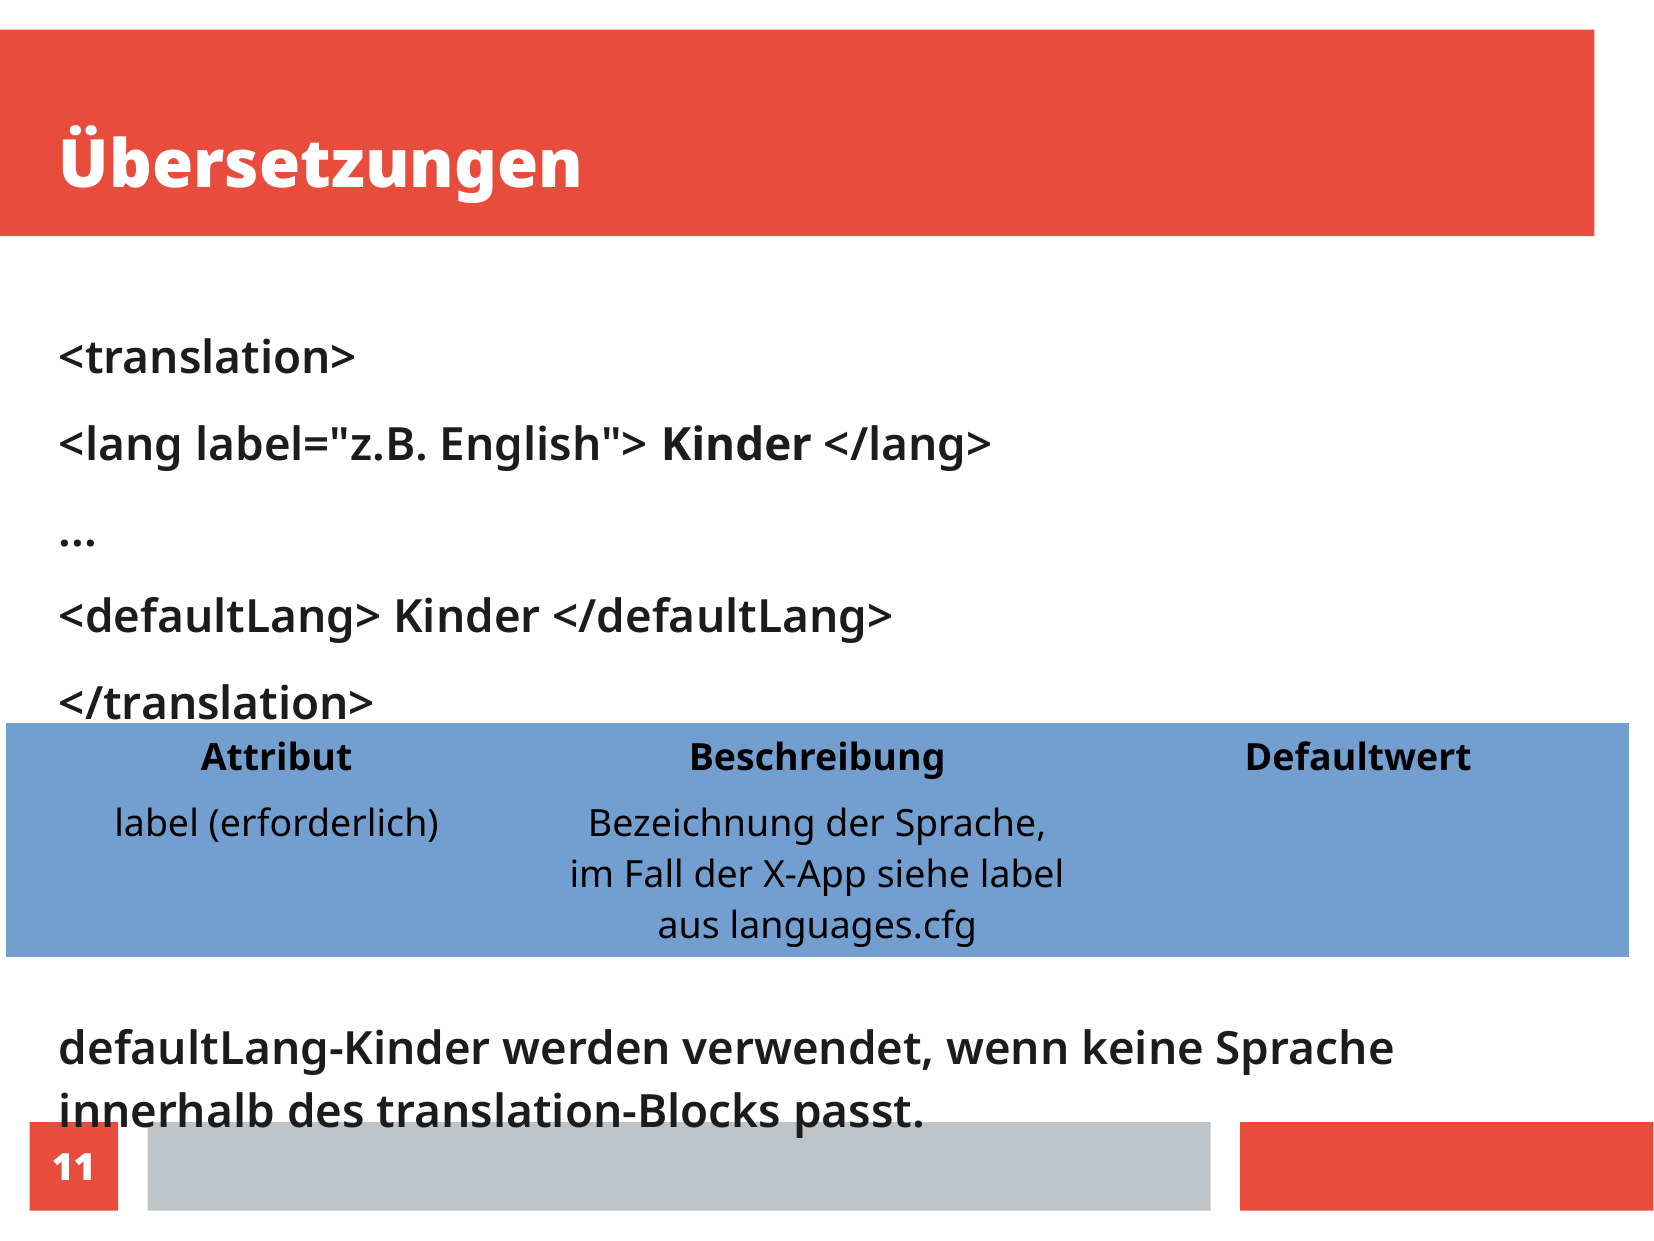

# Übersetzungen
<translation>
<lang label="z.B. English"> Kinder </lang>
...
<defaultLang> Kinder </defaultLang>
</translation>
defaultLang-Kinder werden verwendet, wenn keine Sprache innerhalb des translation-Blocks passt.
| Attribut | Beschreibung | Defaultwert |
| --- | --- | --- |
| label (erforderlich) | Bezeichnung der Sprache, im Fall der X-App siehe label aus languages.cfg | |
11